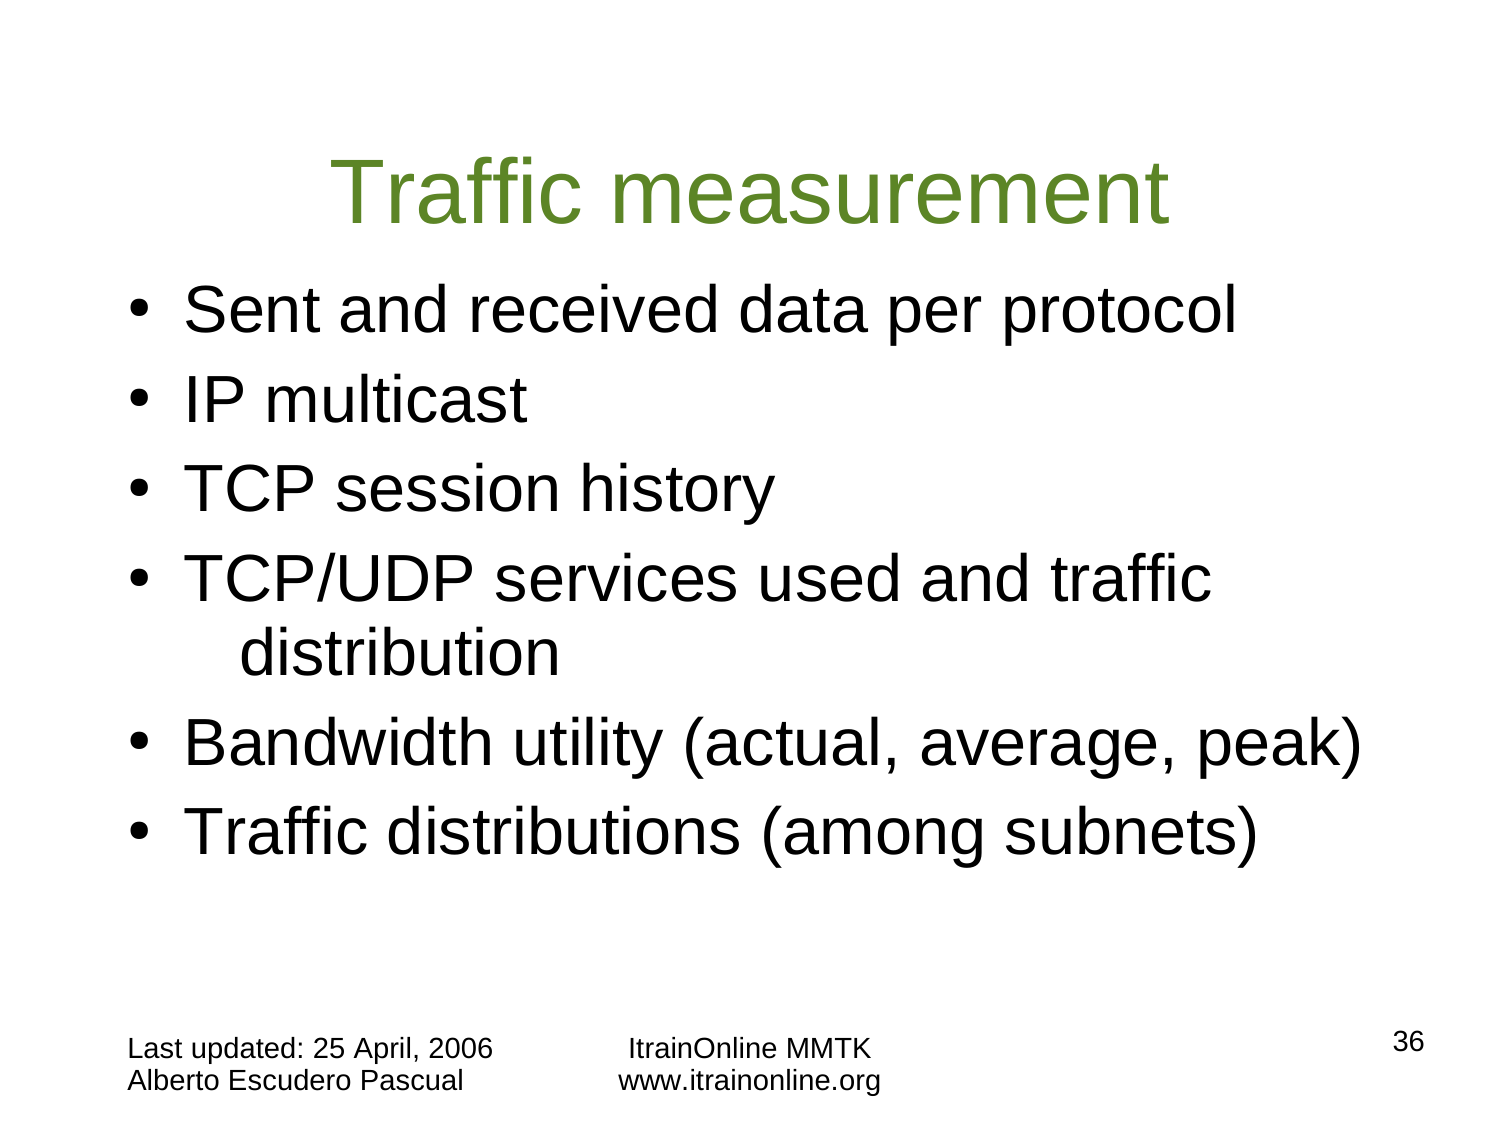

Traffic measurement
Sent and received data per protocol
IP multicast
TCP session history
TCP/UDP services used and traffic distribution
Bandwidth utility (actual, average, peak)
Traffic distributions (among subnets)
36